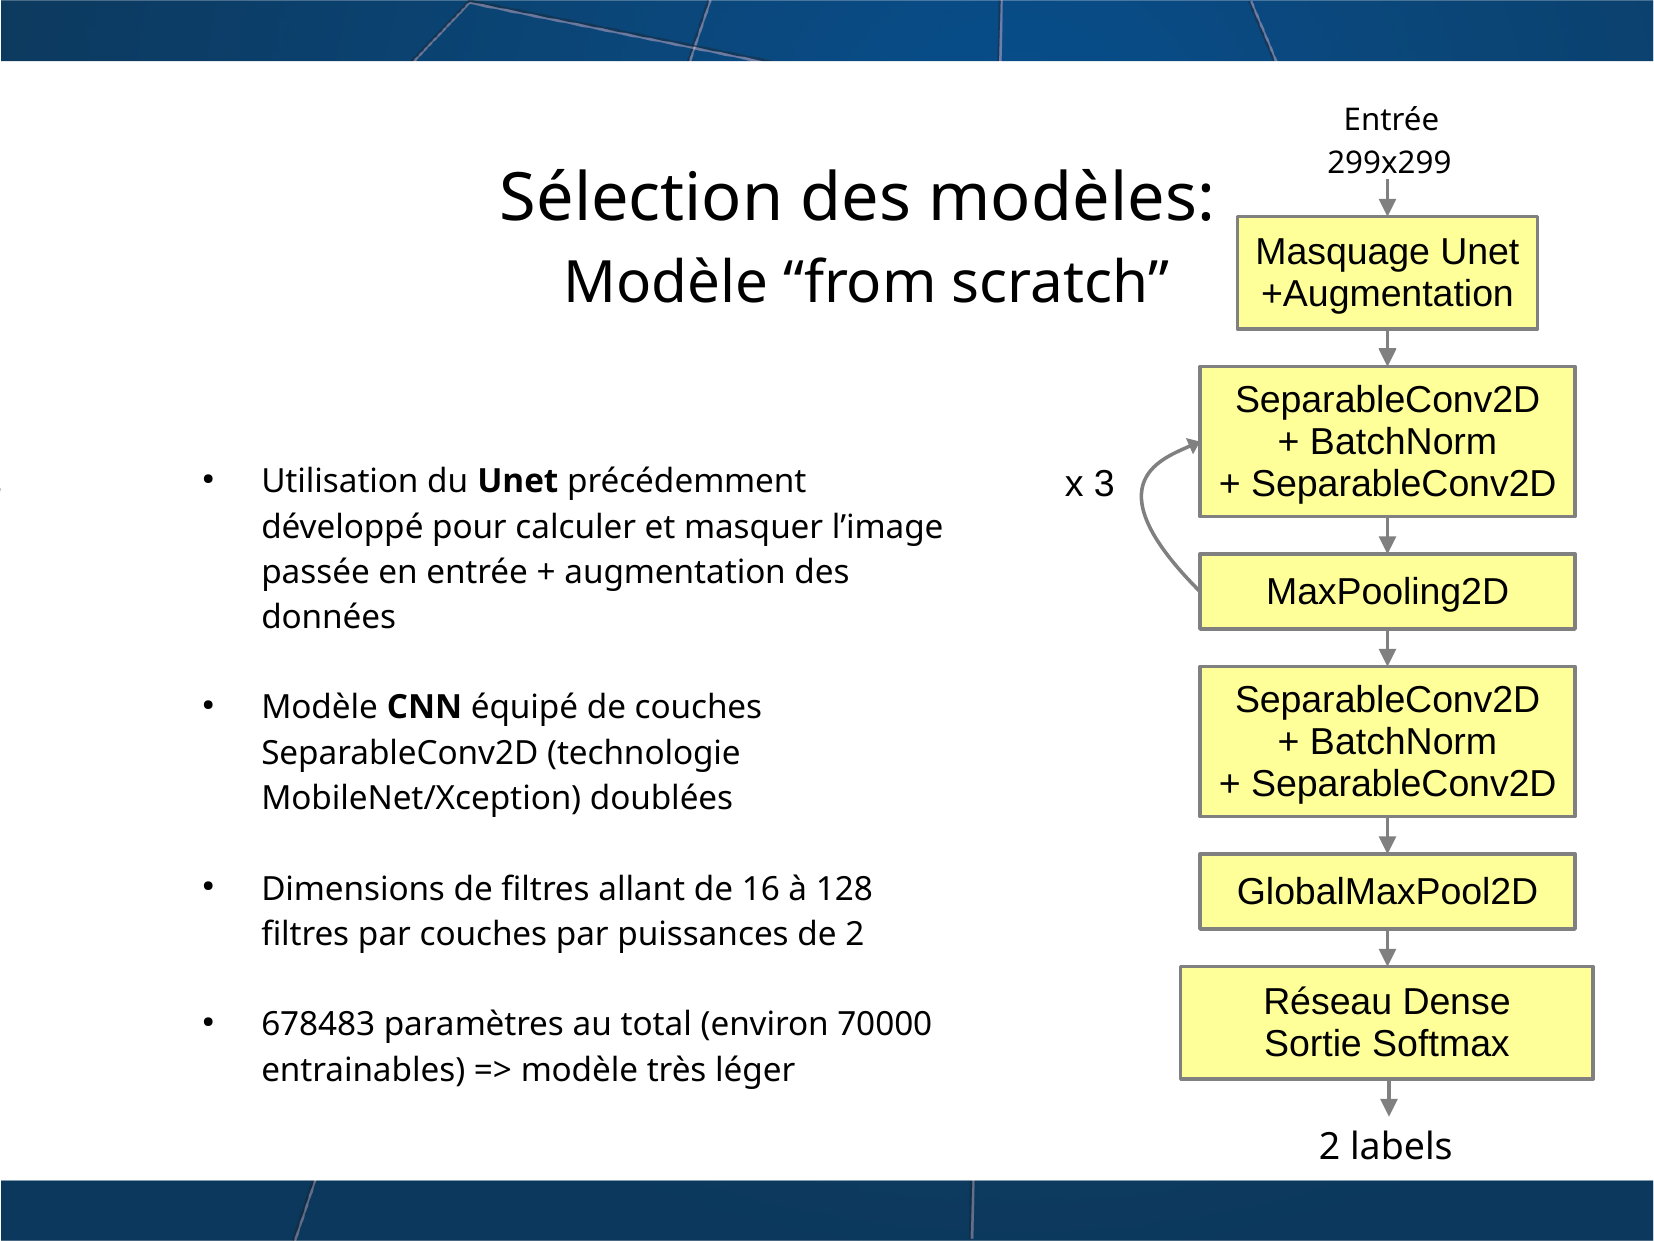

Entrée
299x299
# Sélection des modèles: Modèle “from scratch”
Masquage Unet
+Augmentation
SeparableConv2D
+ BatchNorm
+ SeparableConv2D
Utilisation du Unet précédemment développé pour calculer et masquer l’image passée en entrée + augmentation des données
Modèle CNN équipé de couches SeparableConv2D (technologie MobileNet/Xception) doublées
Dimensions de filtres allant de 16 à 128 filtres par couches par puissances de 2
678483 paramètres au total (environ 70000 entrainables) => modèle très léger
x 3
MaxPooling2D
SeparableConv2D
+ BatchNorm
+ SeparableConv2D
GlobalMaxPool2D
Réseau Dense
Sortie Softmax
 2 labels